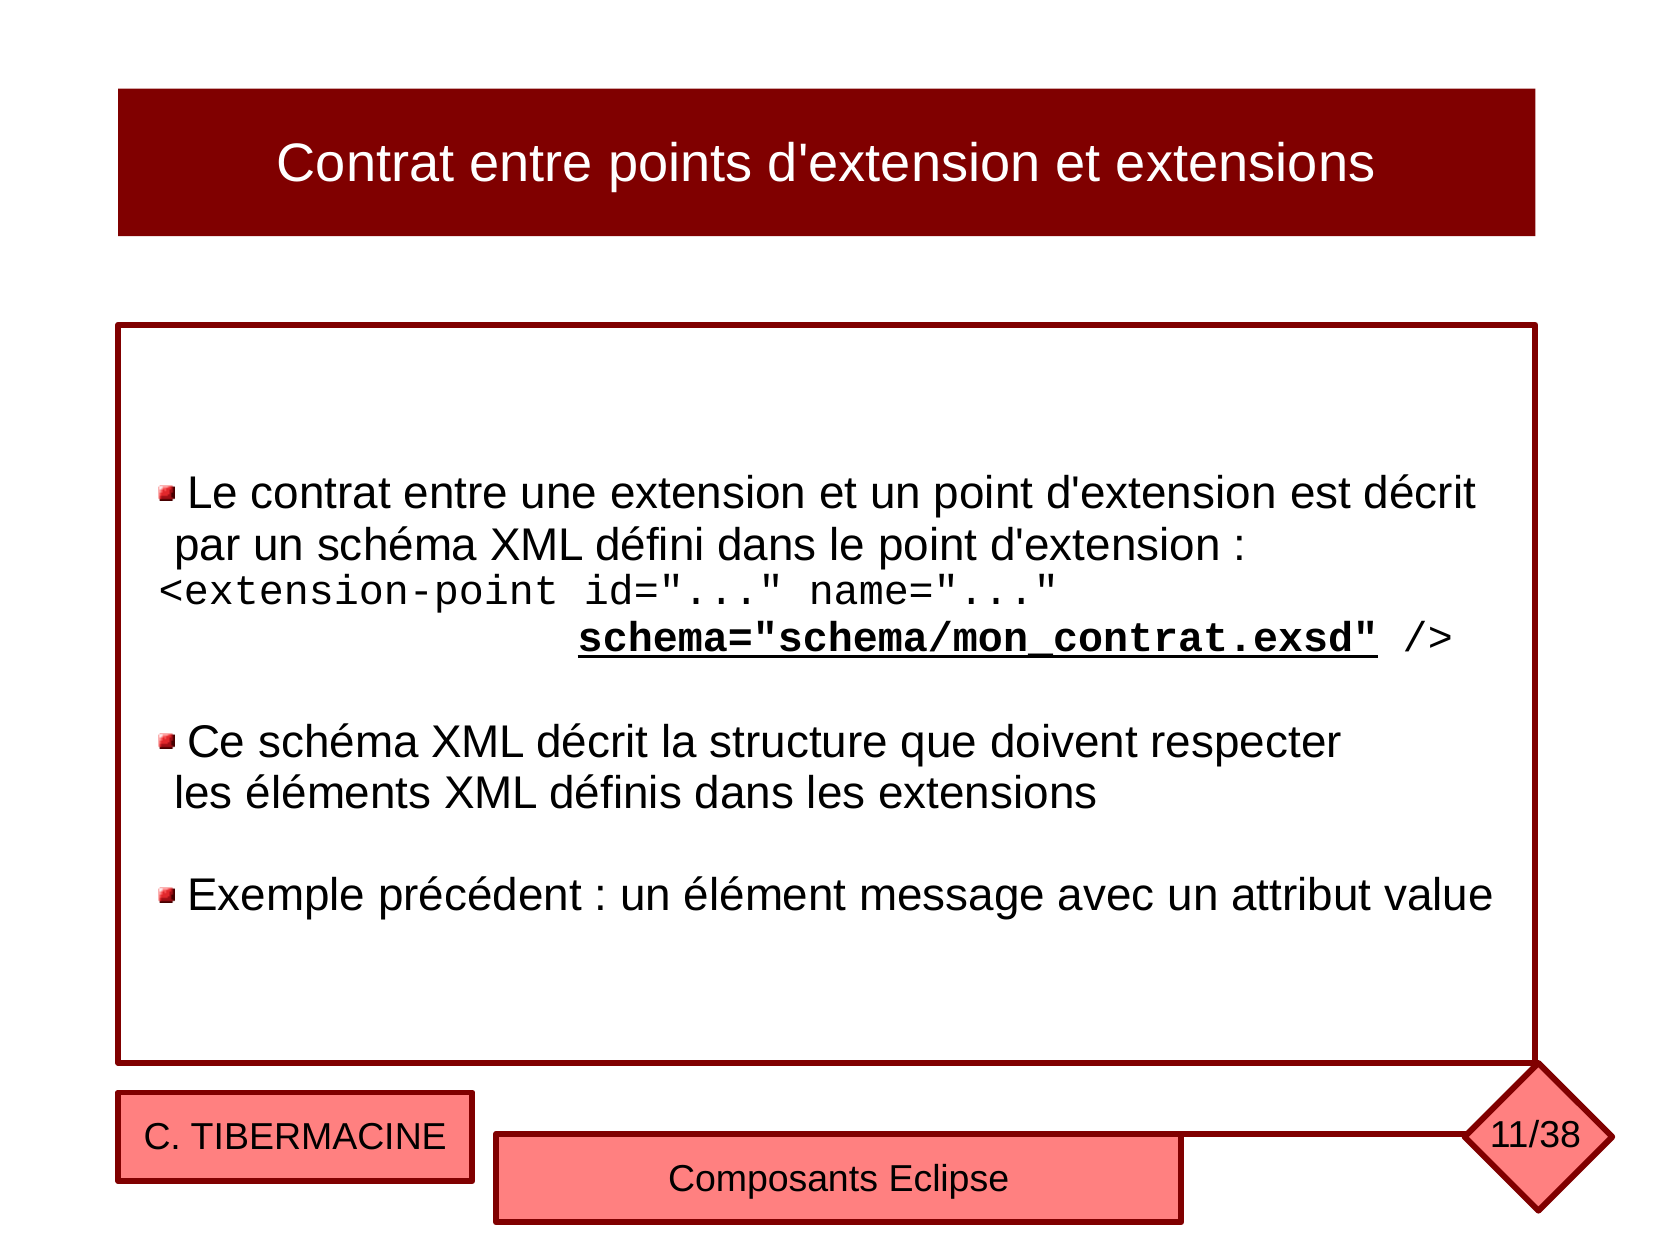

Contrat entre points d'extension et extensions
 Le contrat entre une extension et un point d'extension est décrit
par un schéma XML défini dans le point d'extension :
<extension-point id="..." name="..."
					 schema="schema/mon_contrat.exsd" />
 Ce schéma XML décrit la structure que doivent respecter
les éléments XML définis dans les extensions
 Exemple précédent : un élément message avec un attribut value
C. TIBERMACINE
Composants Eclipse